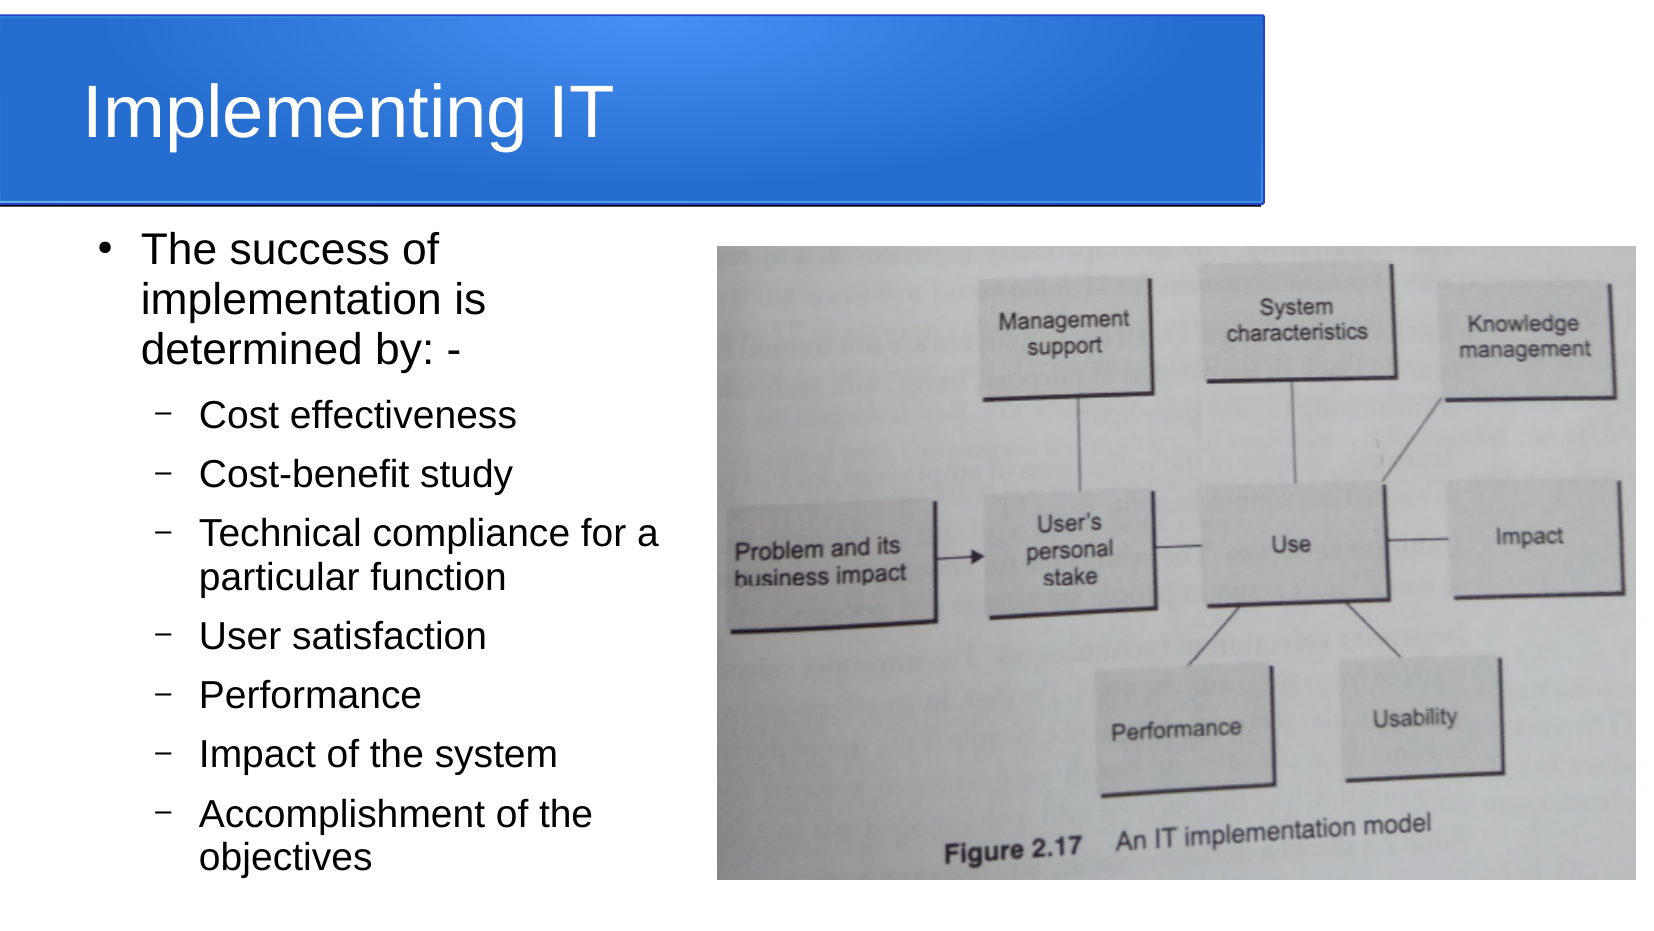

# Implementing IT
The success of implementation is determined by: -
Cost effectiveness
Cost-benefit study
Technical compliance for a particular function
User satisfaction
Performance
Impact of the system
Accomplishment of the objectives